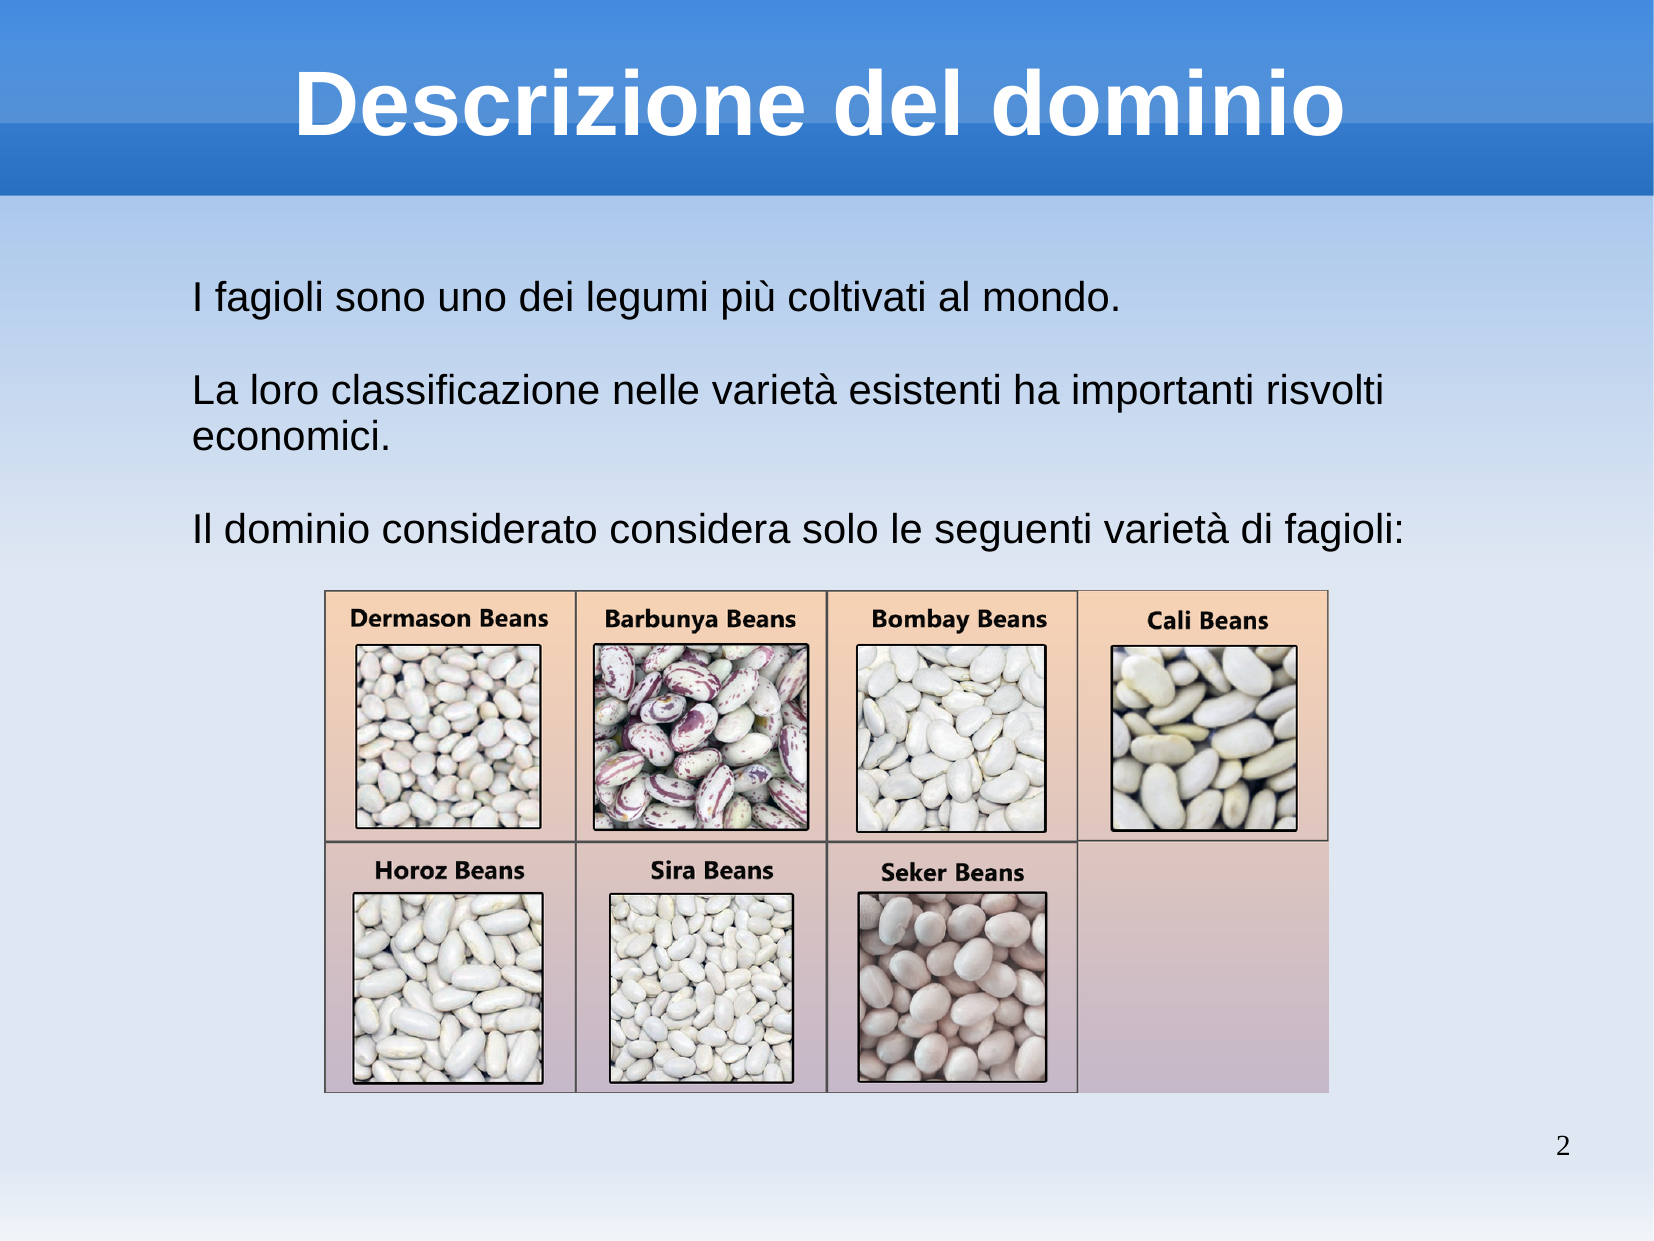

# Descrizione del dominio
I fagioli sono uno dei legumi più coltivati al mondo.
La loro classificazione nelle varietà esistenti ha importanti risvolti economici.
Il dominio considerato considera solo le seguenti varietà di fagioli:
2